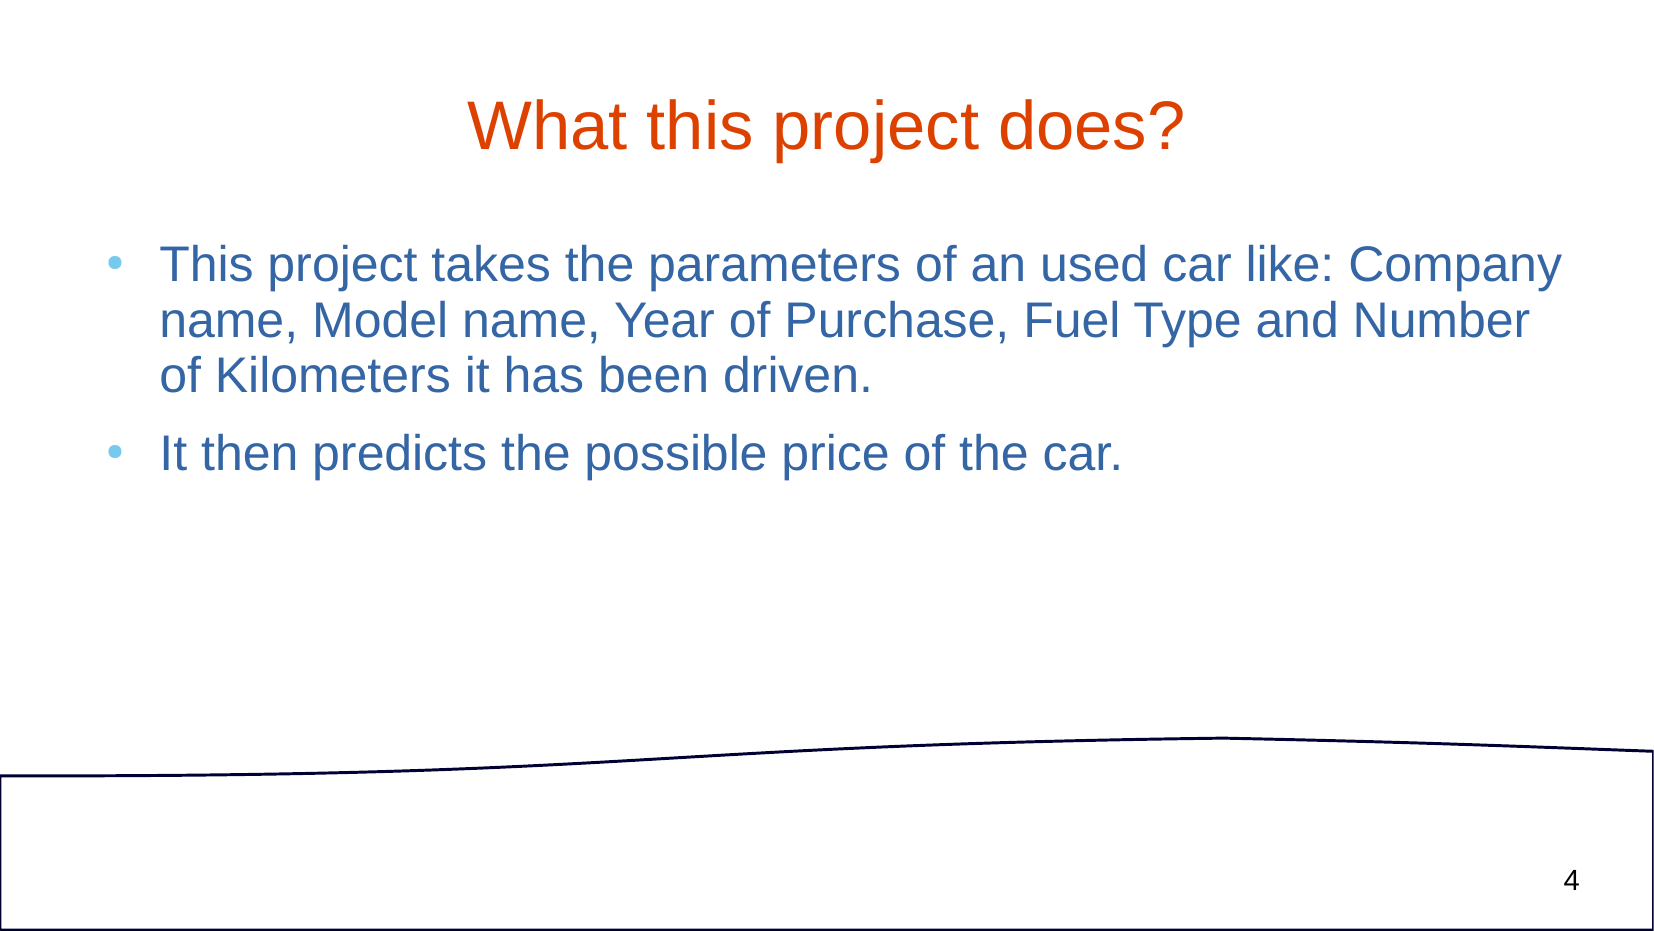

# What this project does?
This project takes the parameters of an used car like: Company name, Model name, Year of Purchase, Fuel Type and Number of Kilometers it has been driven.
It then predicts the possible price of the car.